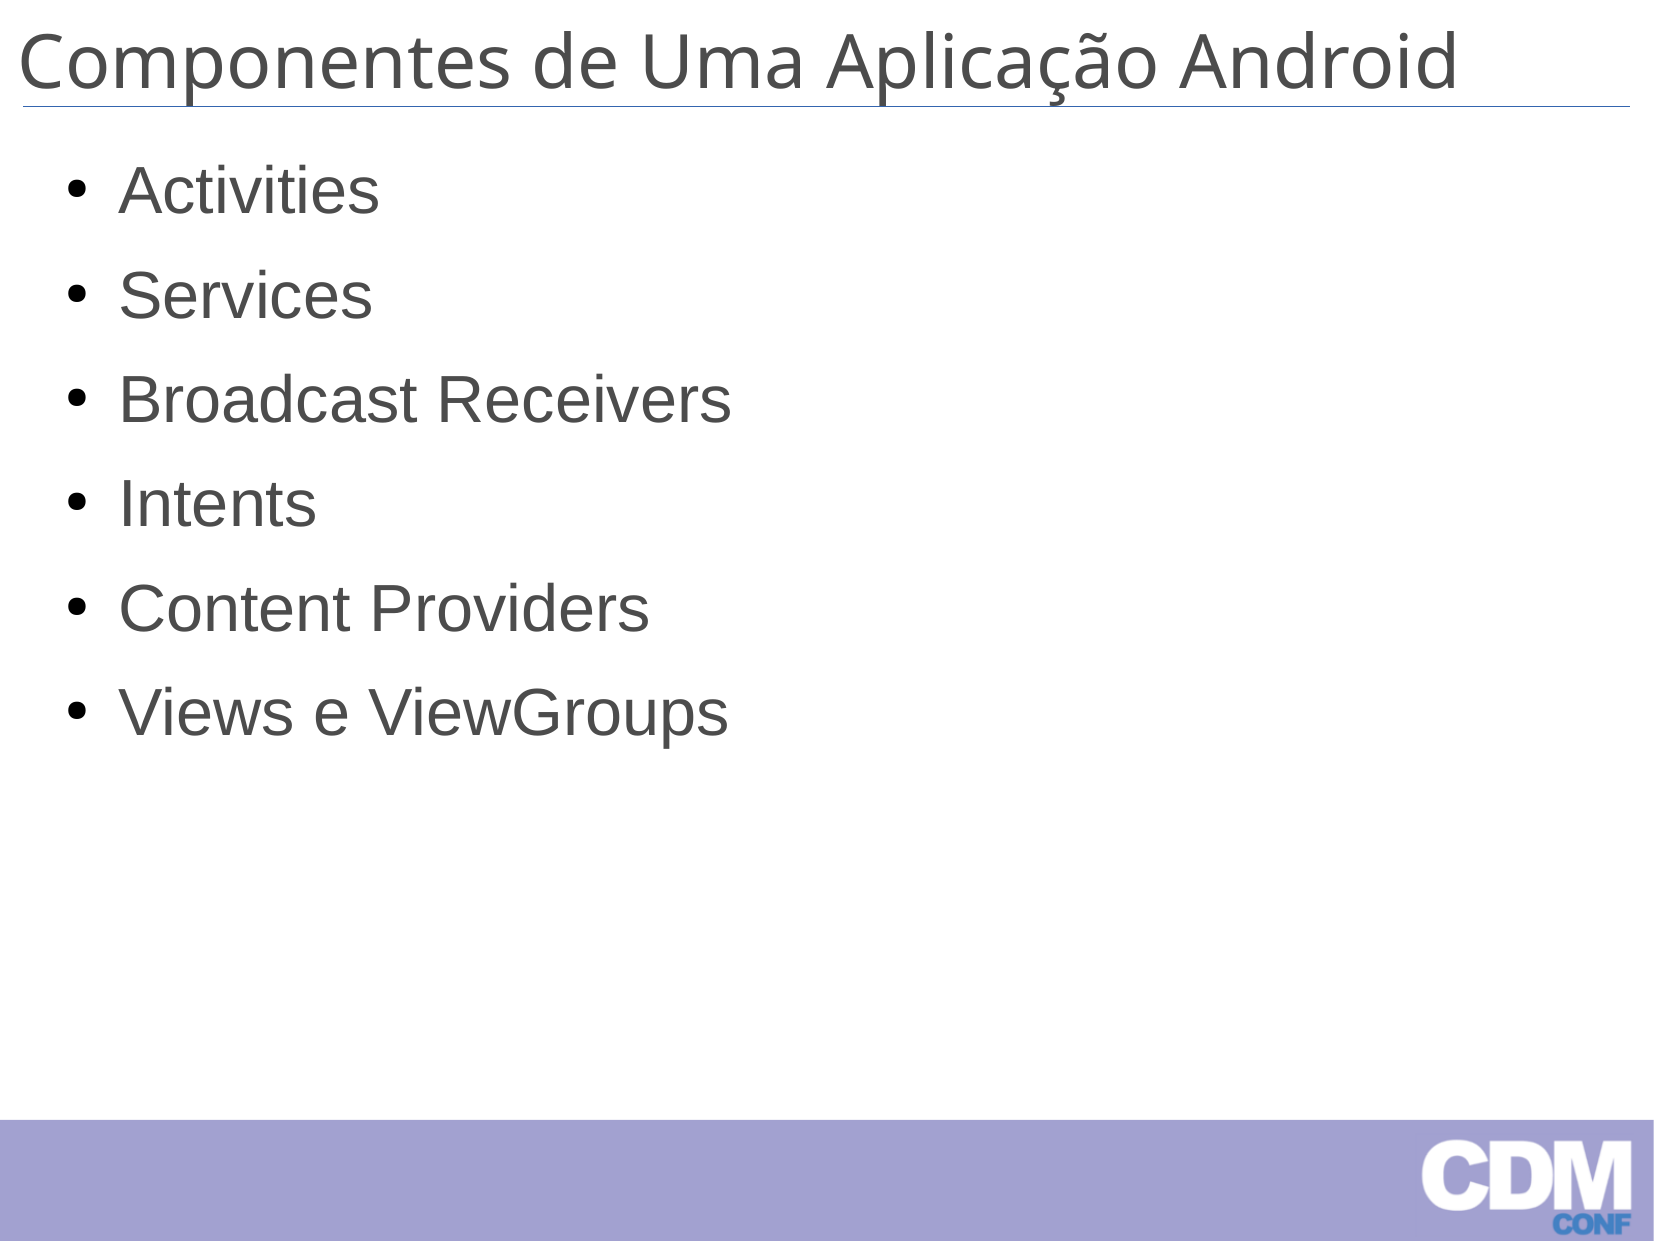

# Componentes de Uma Aplicação Android
Activities
Services
Broadcast Receivers
Intents
Content Providers
Views e ViewGroups